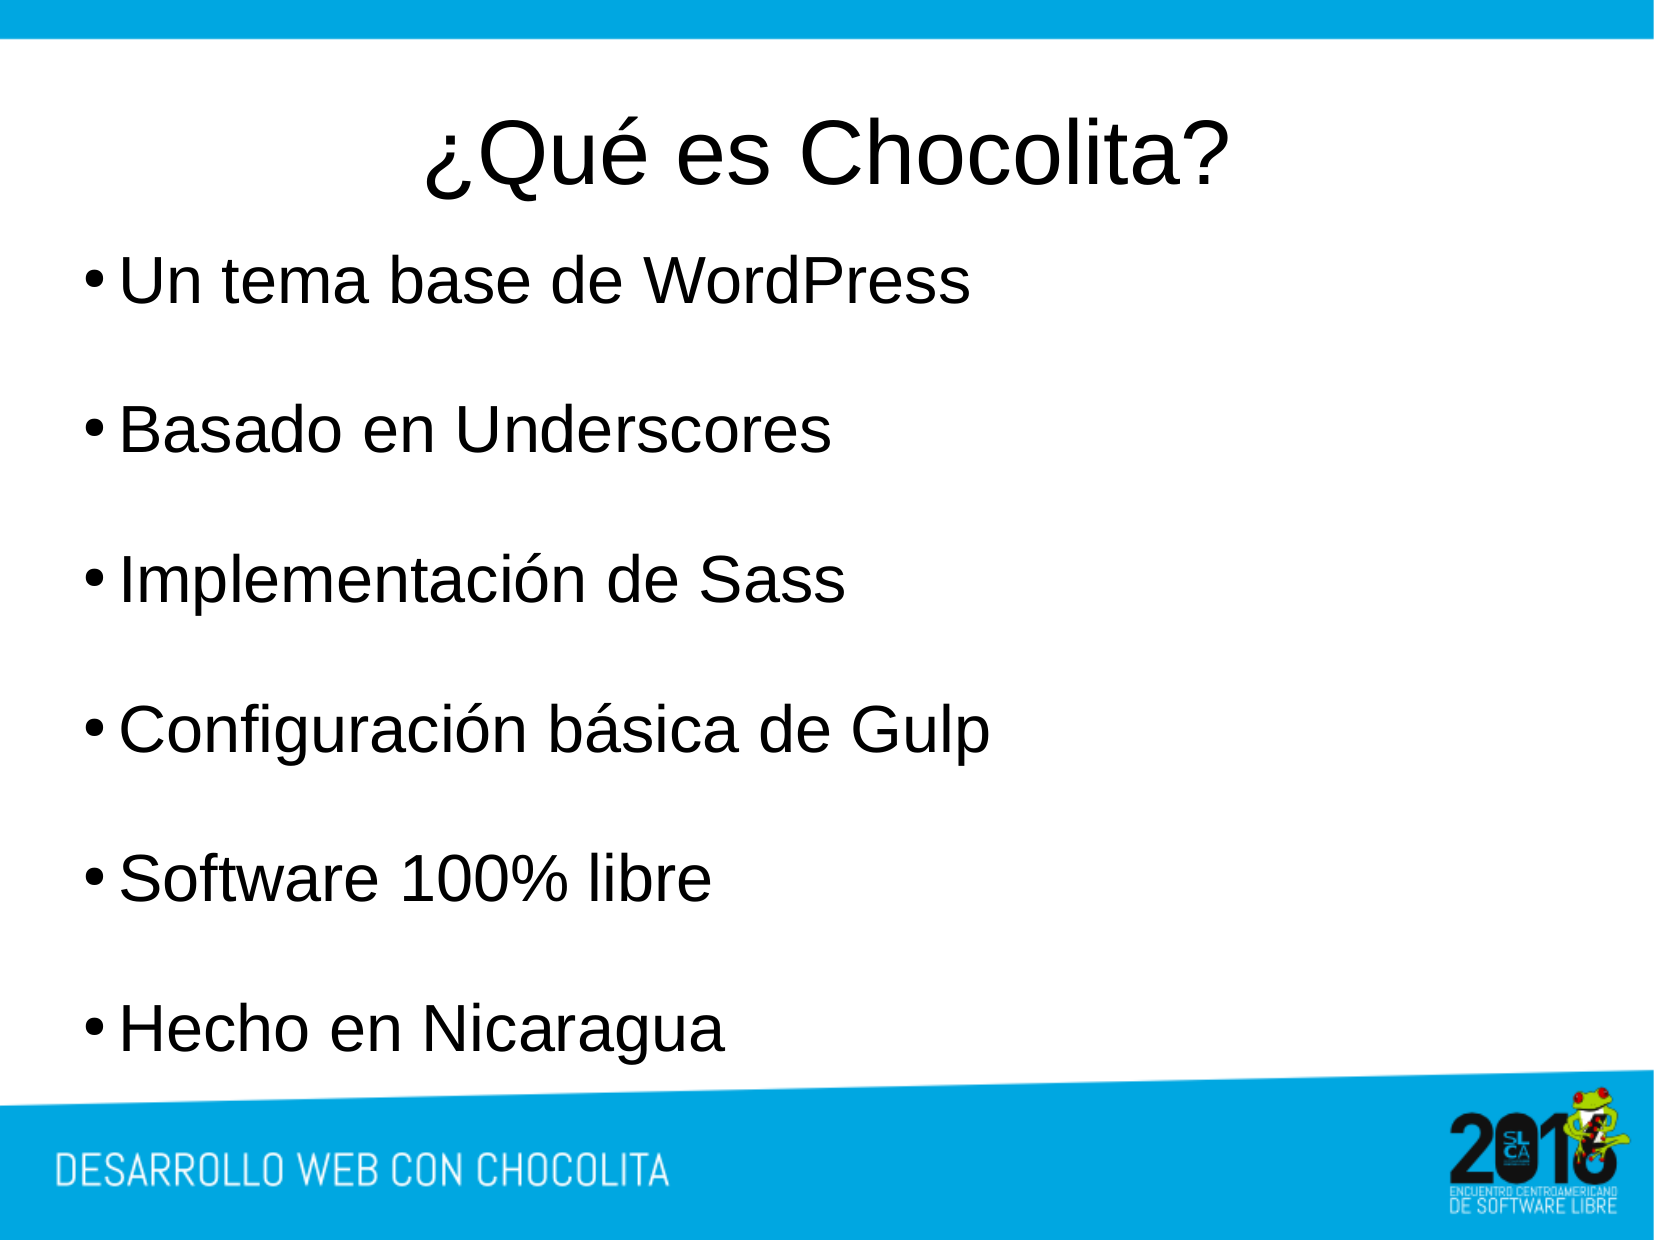

# ¿Qué es Chocolita?
Un tema base de WordPress
Basado en Underscores
Implementación de Sass
Configuración básica de Gulp
Software 100% libre
Hecho en Nicaragua